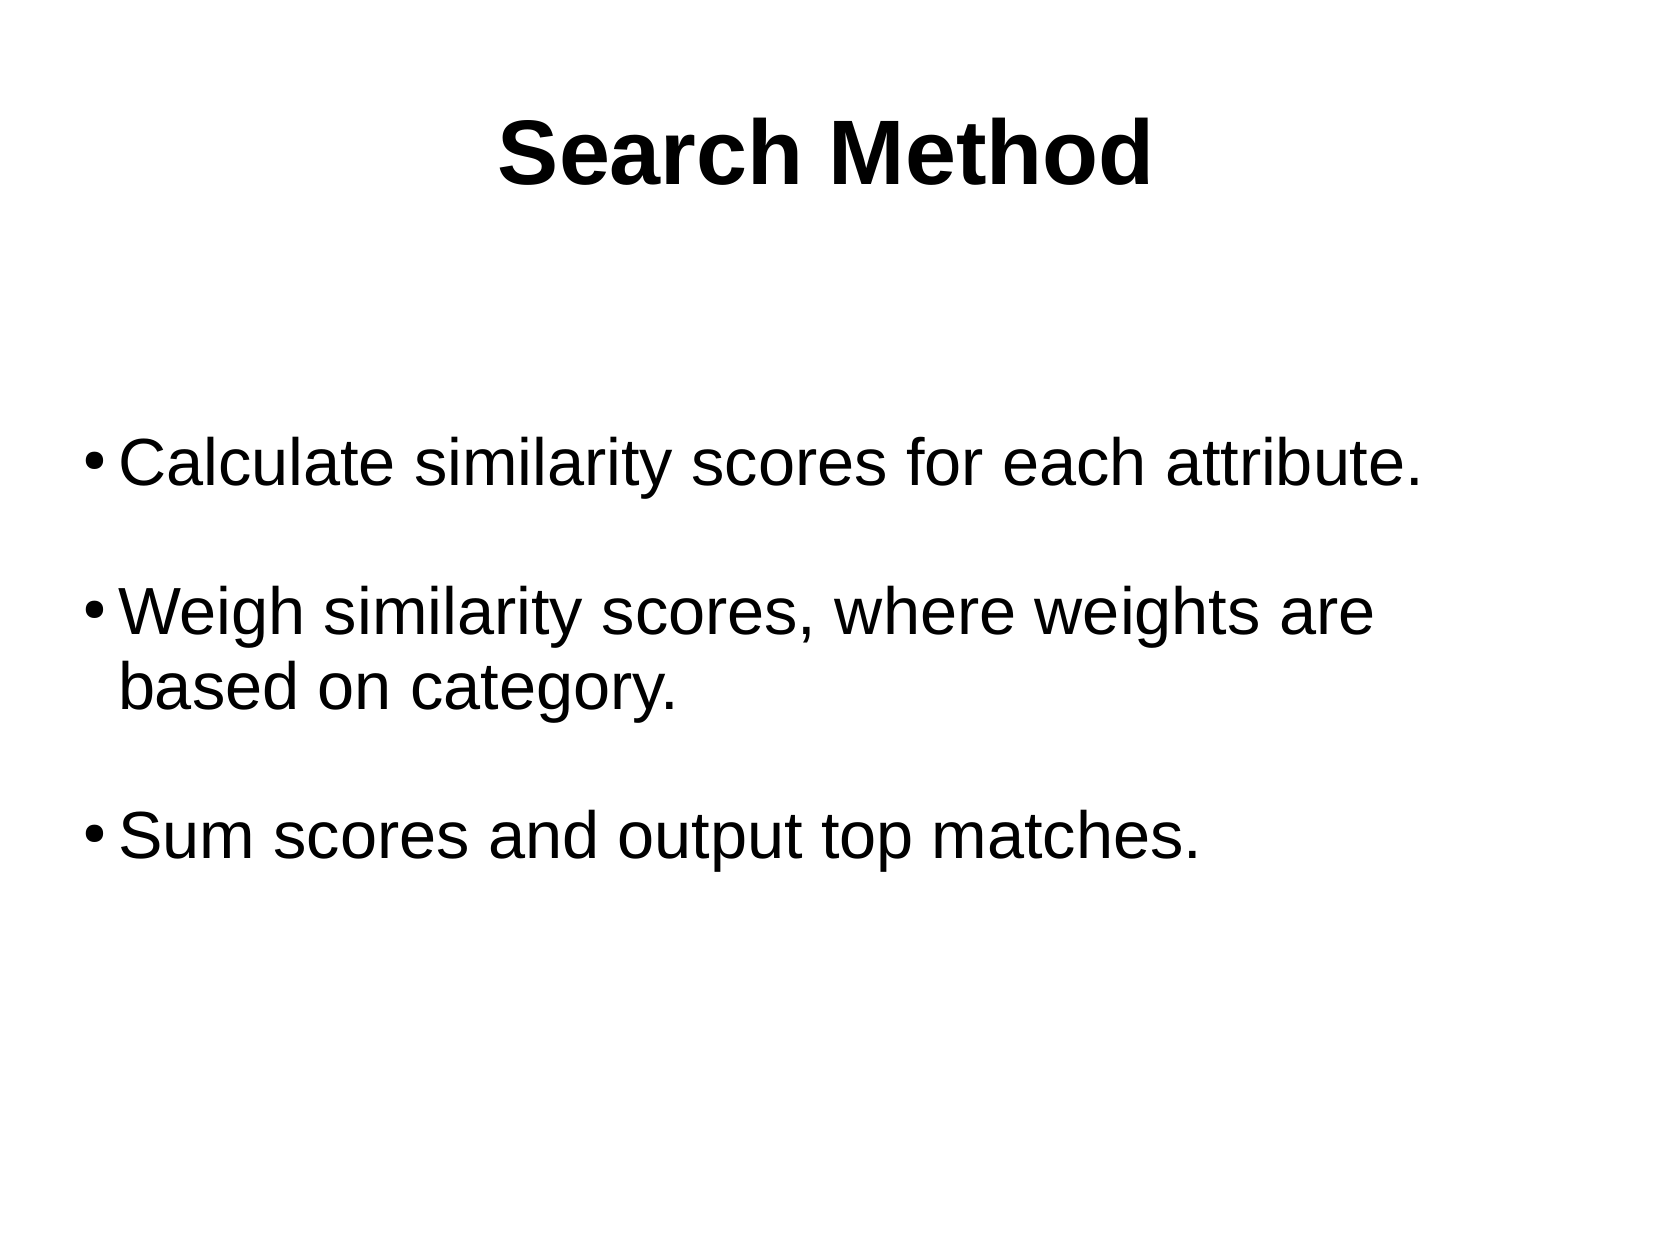

# Search Method
Calculate similarity scores for each attribute.
Weigh similarity scores, where weights are based on category.
Sum scores and output top matches.